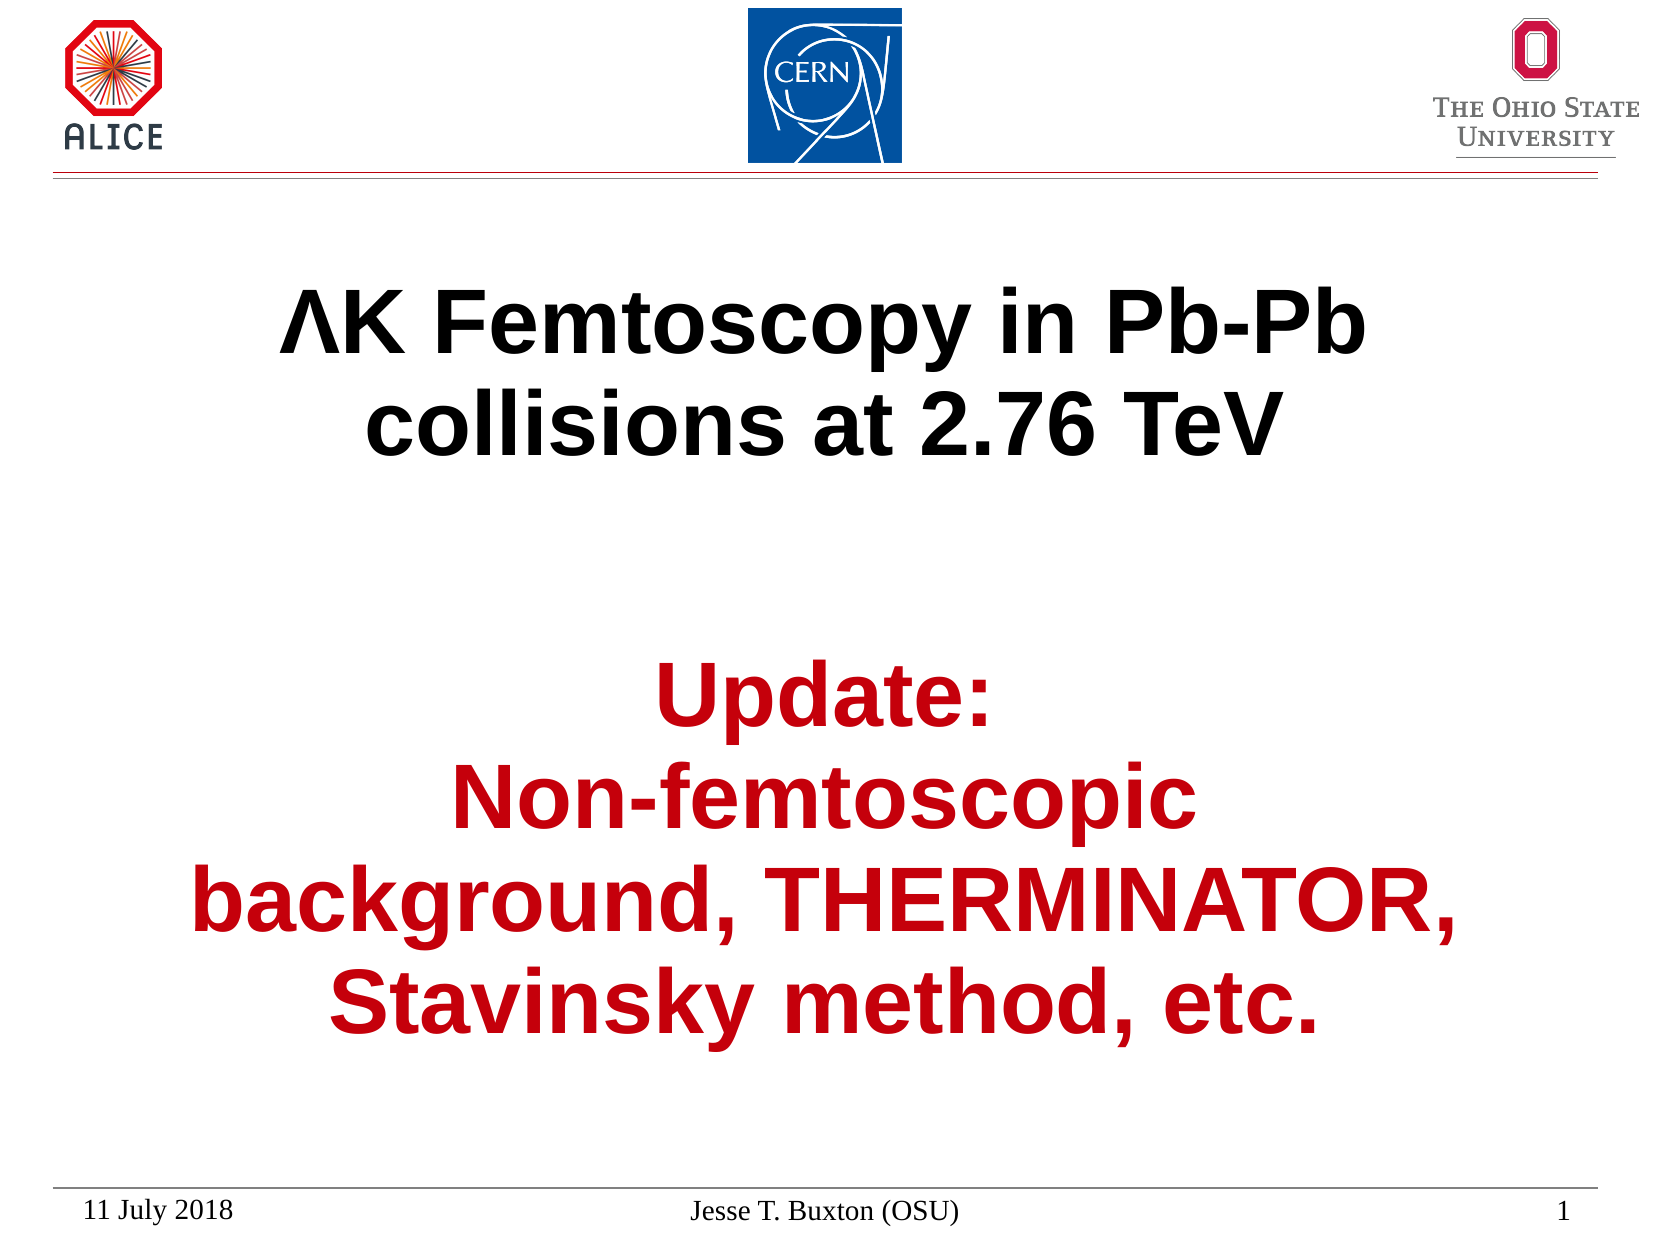

# ΛK Femtoscopy in Pb-Pb collisions at 2.76 TeV Update: Non-femtoscopic background, THERMINATOR, Stavinsky method, etc.
11 July 2018
Jesse T. Buxton (OSU)
1